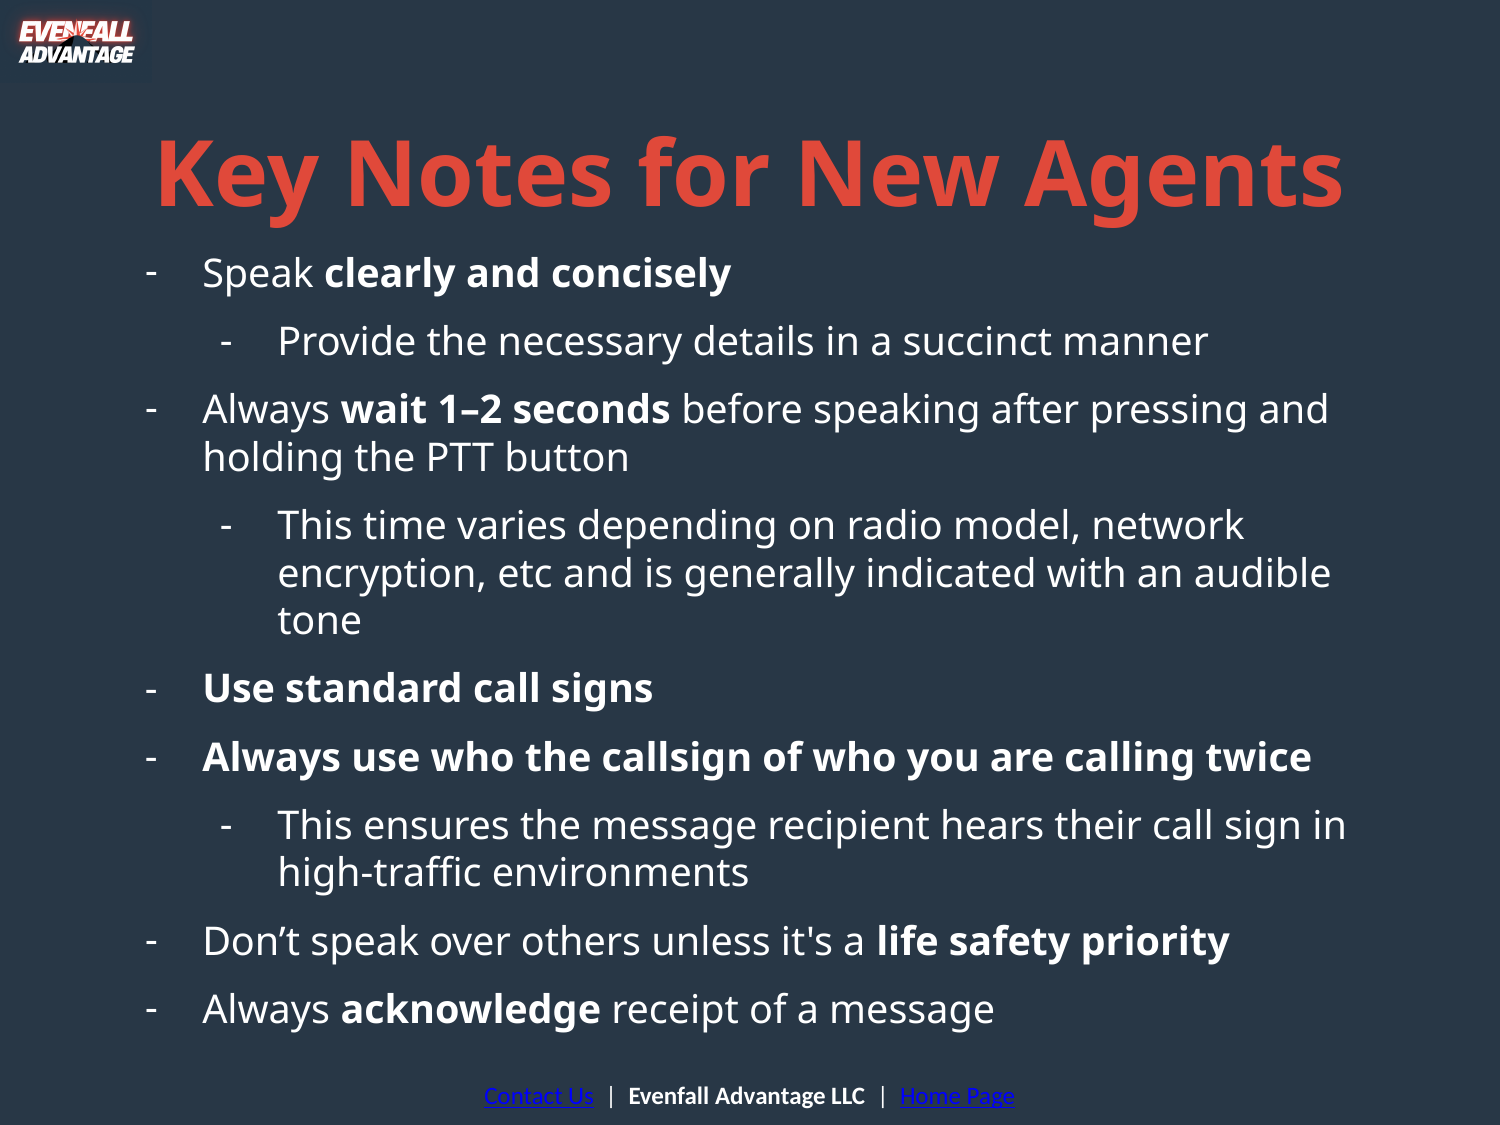

# Key Notes for New Agents
Speak clearly and concisely
Provide the necessary details in a succinct manner
Always wait 1–2 seconds before speaking after pressing and holding the PTT button
This time varies depending on radio model, network encryption, etc and is generally indicated with an audible tone
Use standard call signs
Always use who the callsign of who you are calling twice
This ensures the message recipient hears their call sign in high-traffic environments
Don’t speak over others unless it's a life safety priority
Always acknowledge receipt of a message